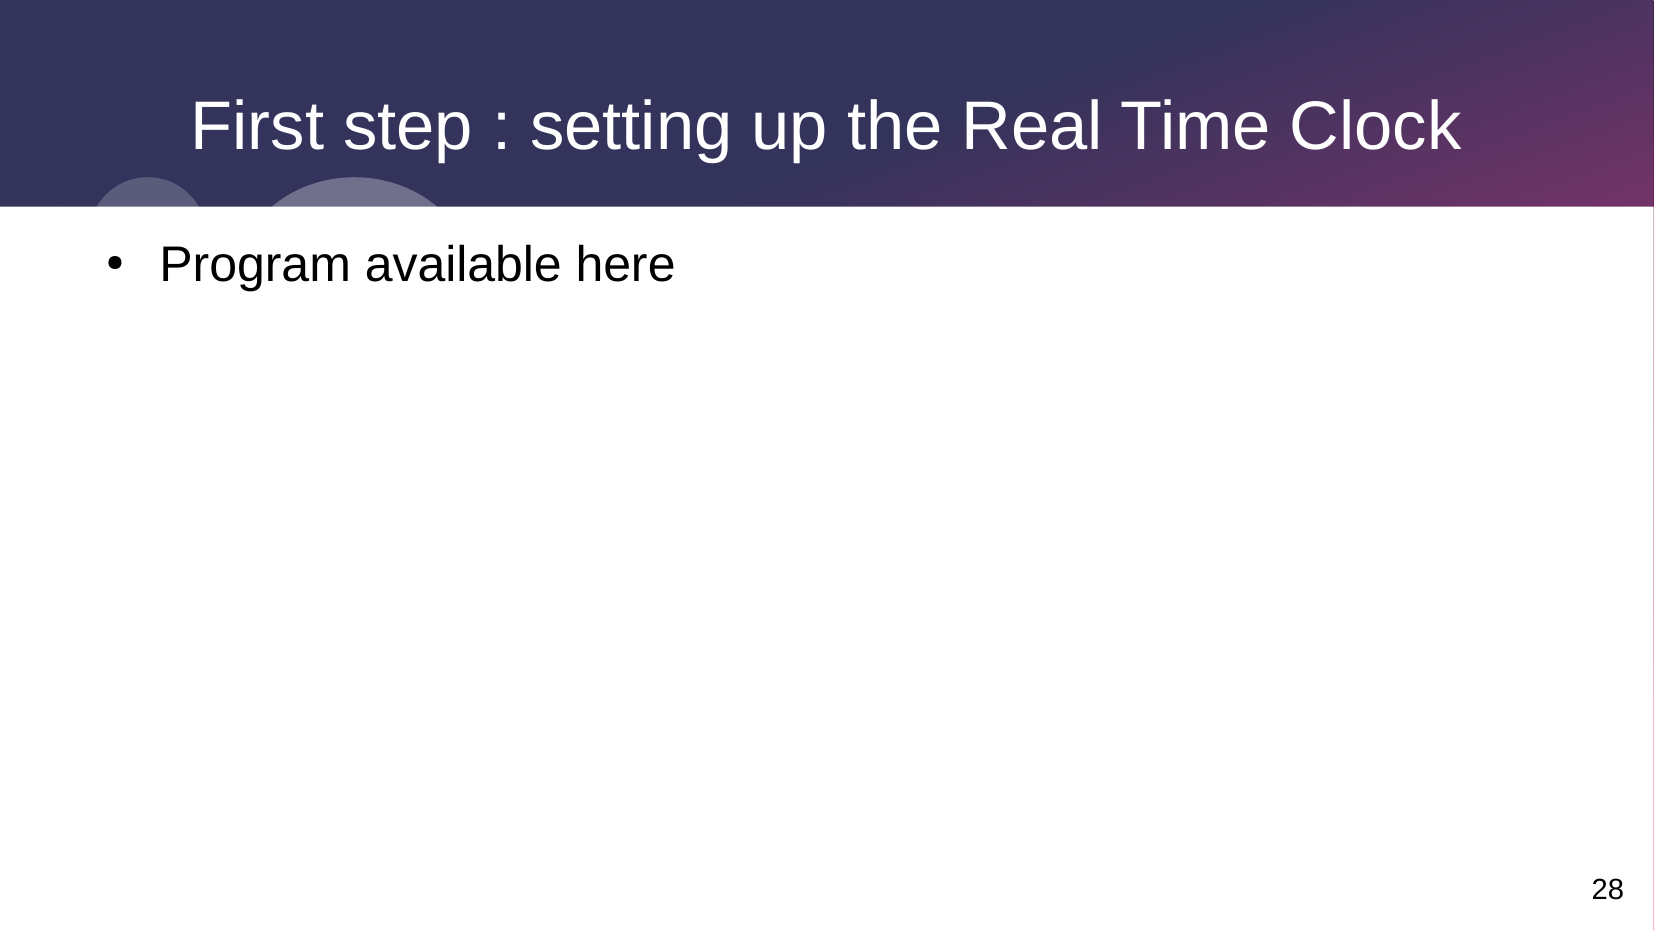

# First step : setting up the Real Time Clock
Program available here